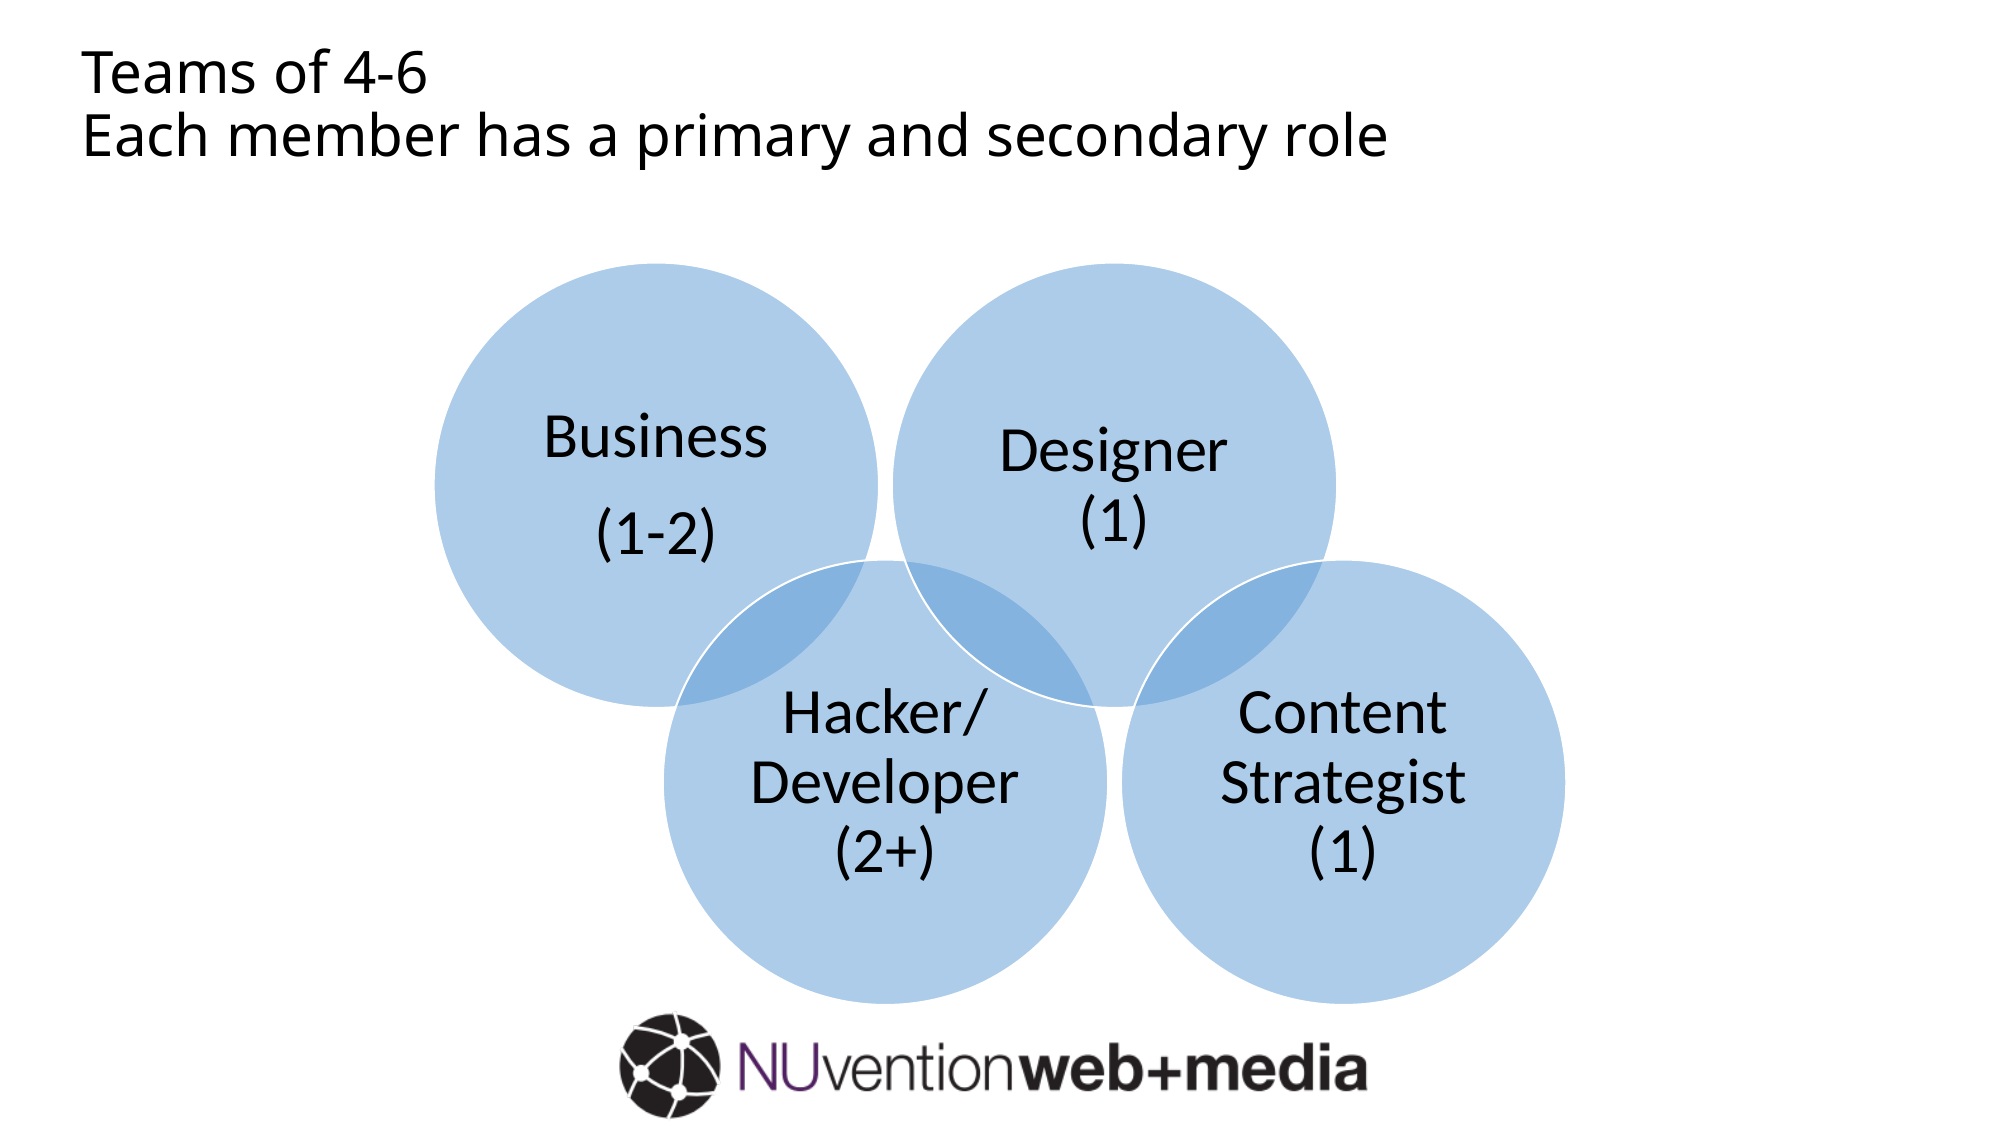

# Teams of 4-6 Each member has a primary and secondary role
Business
(1-2)
Designer (1)
Hacker/ Developer (2+)
Content Strategist (1)